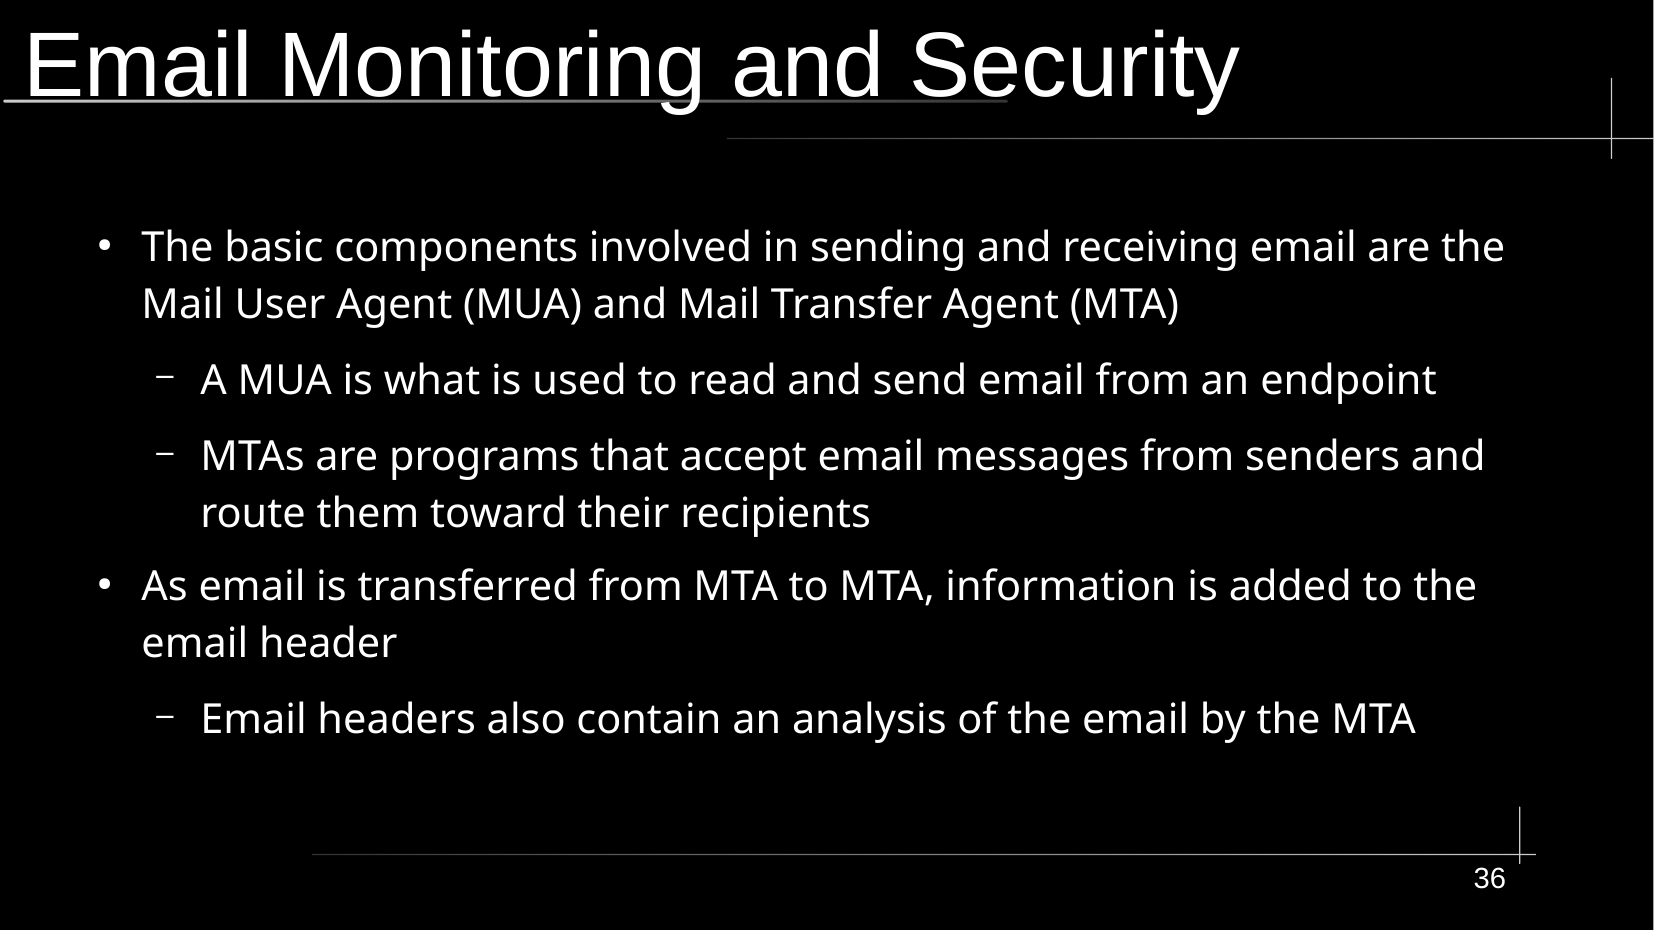

# Email Monitoring and Security
The basic components involved in sending and receiving email are the Mail User Agent (MUA) and Mail Transfer Agent (MTA)
A MUA is what is used to read and send email from an endpoint
MTAs are programs that accept email messages from senders and route them toward their recipients
As email is transferred from MTA to MTA, information is added to the email header
Email headers also contain an analysis of the email by the MTA
36